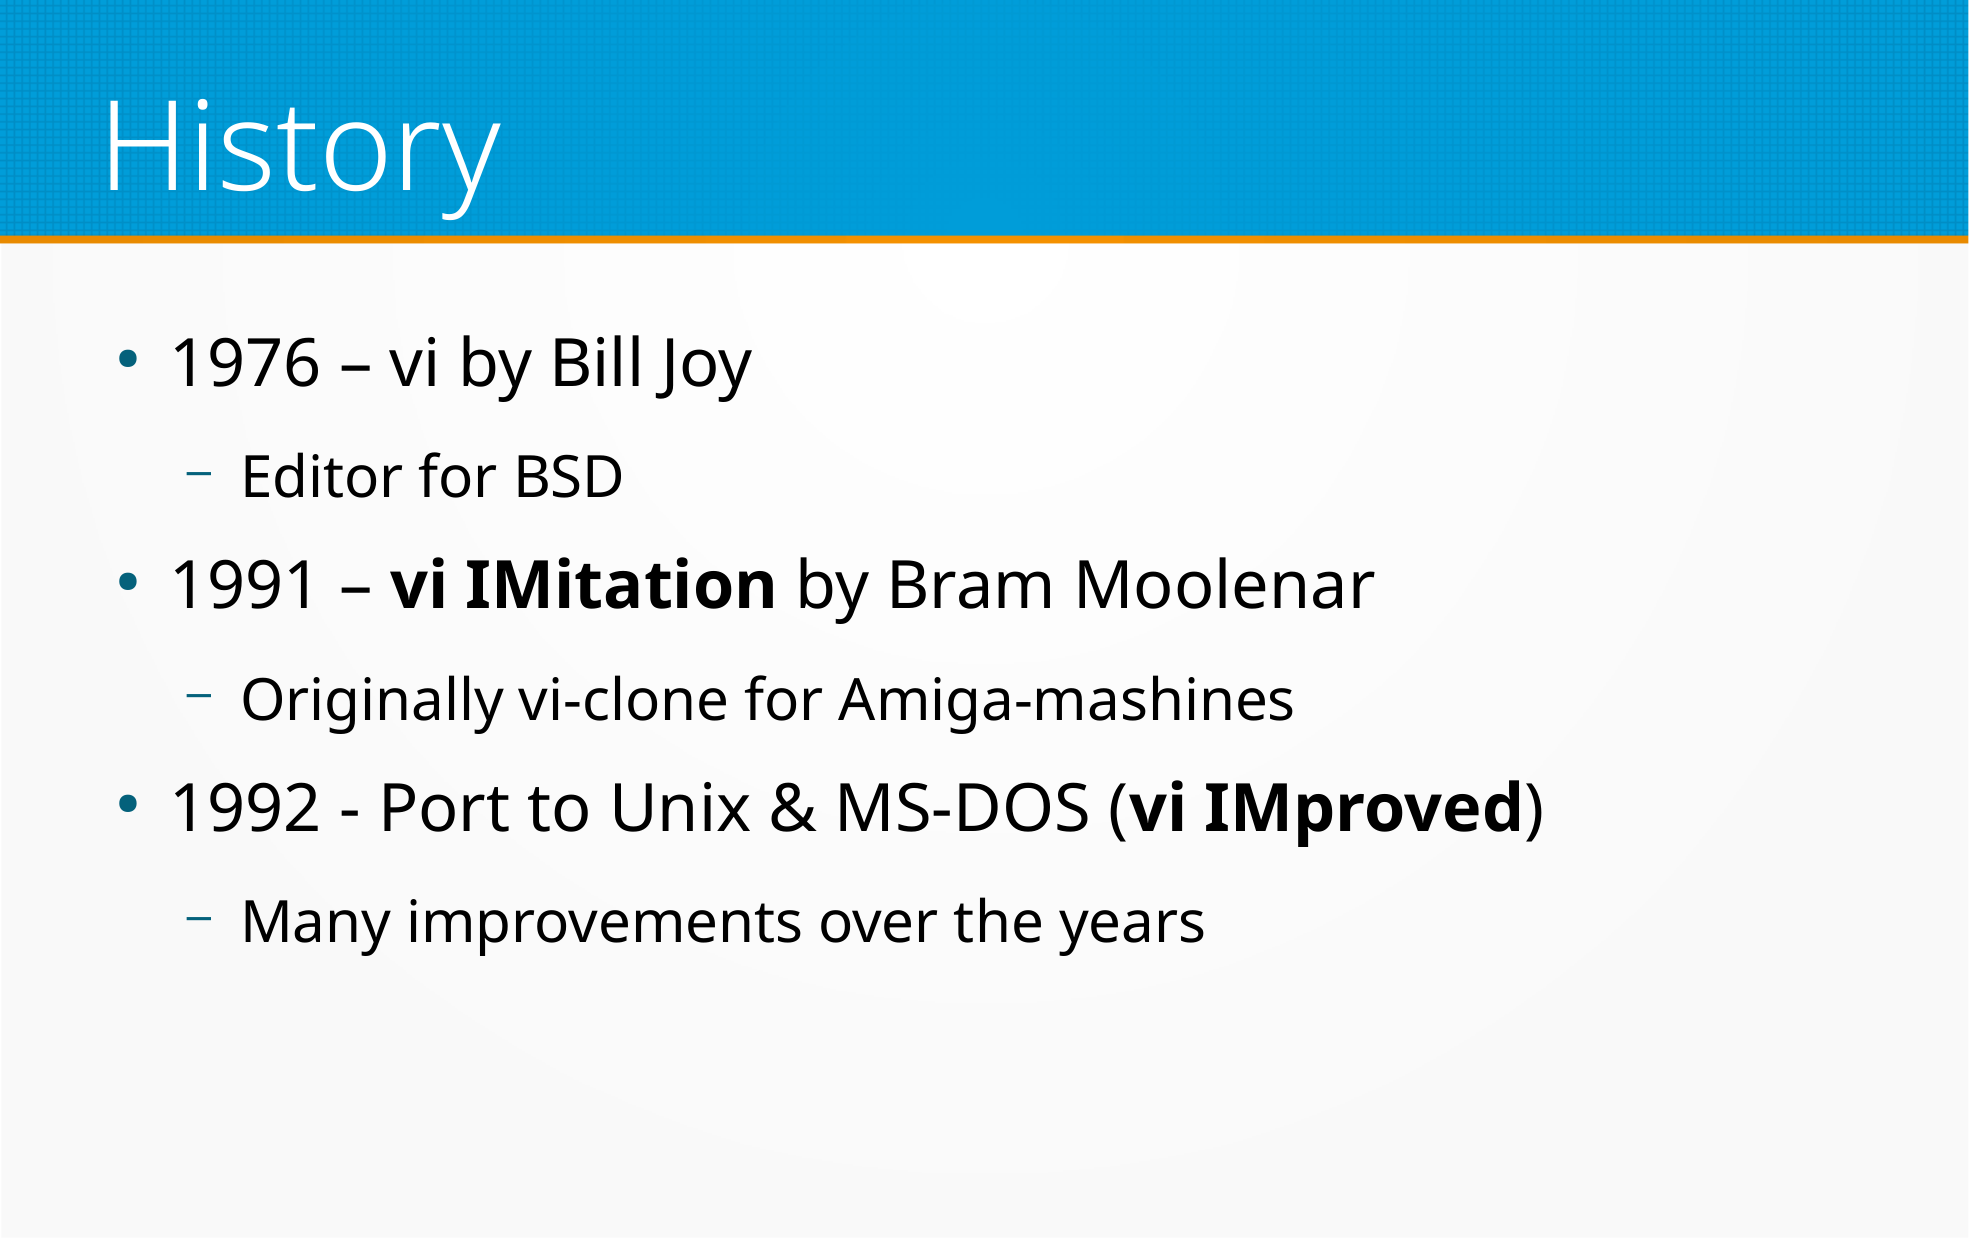

# History
1976 – vi by Bill Joy
Editor for BSD
1991 – vi IMitation by Bram Moolenar
Originally vi-clone for Amiga-mashines
1992 - Port to Unix & MS-DOS (vi IMproved)
Many improvements over the years